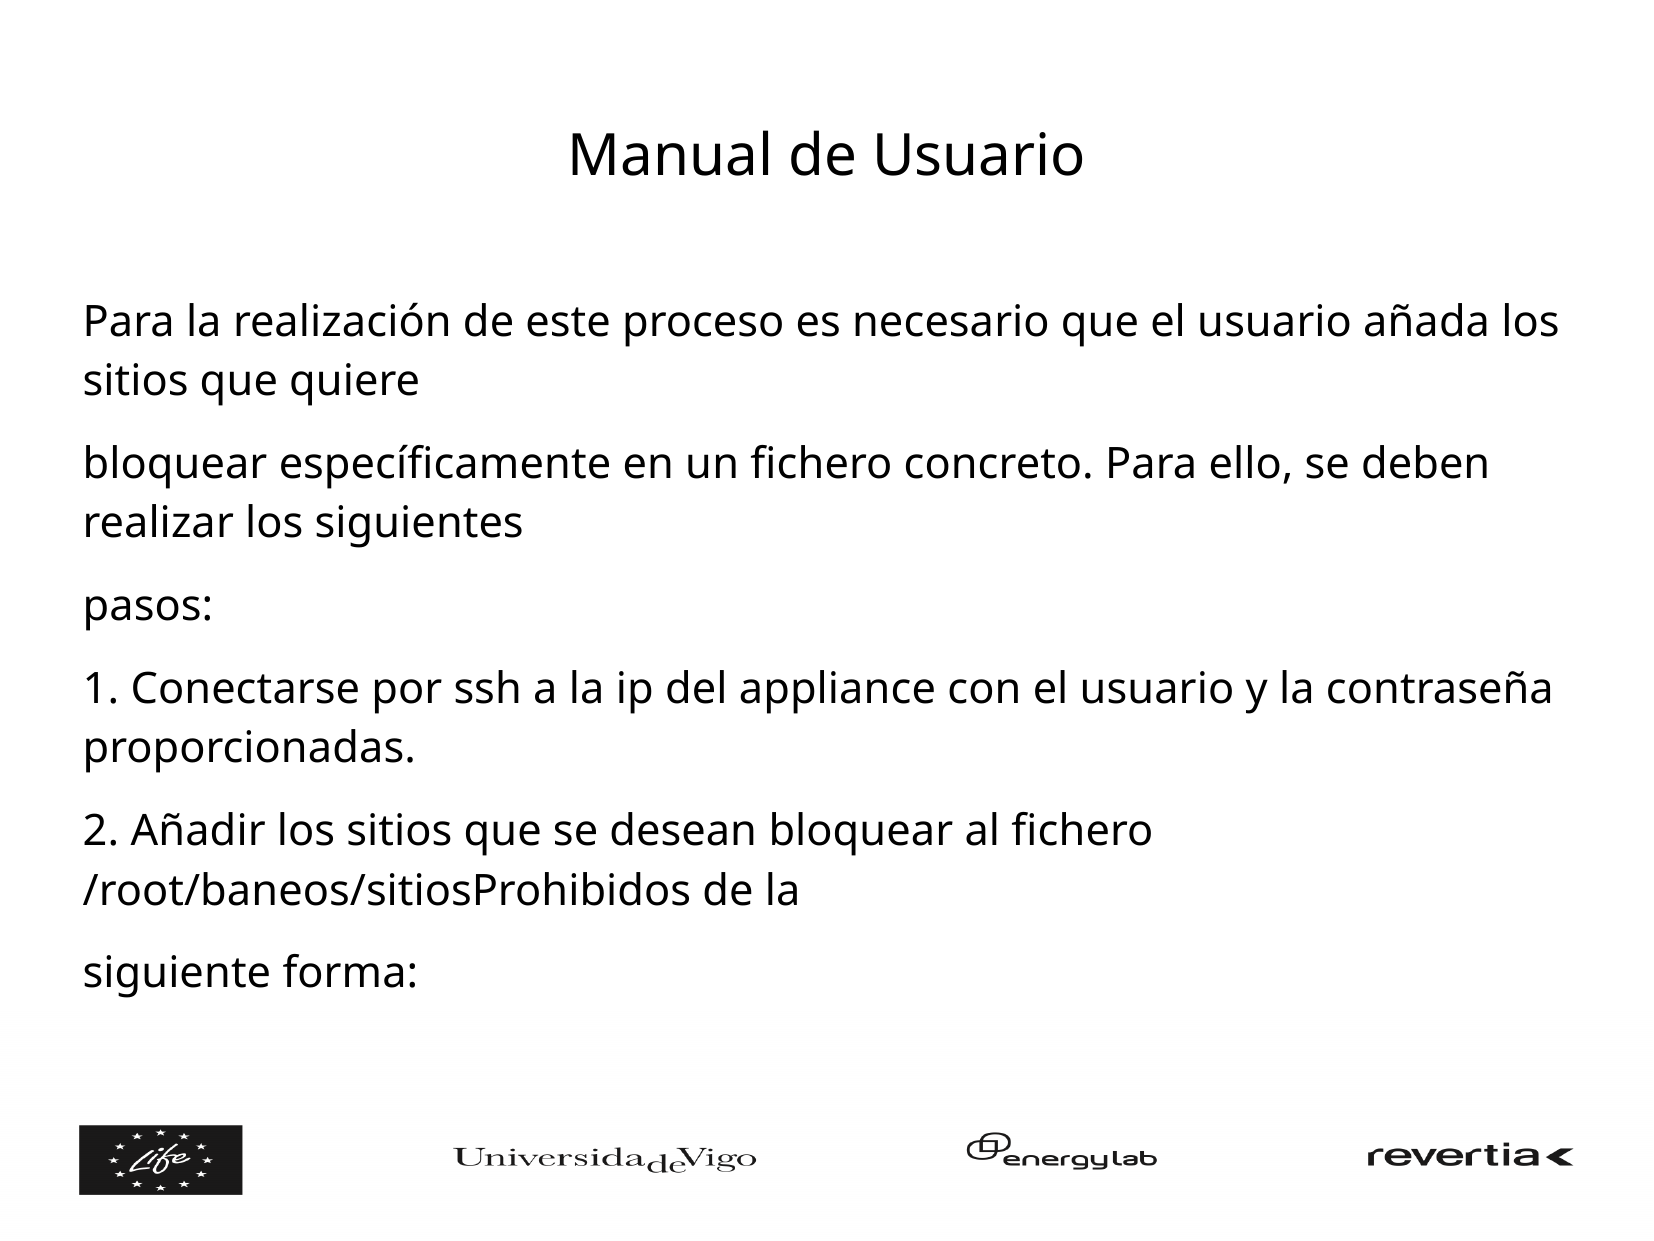

# Manual de Usuario
Para la realización de este proceso es necesario que el usuario añada los sitios que quiere
bloquear específicamente en un fichero concreto. Para ello, se deben realizar los siguientes
pasos:
1. Conectarse por ssh a la ip del appliance con el usuario y la contraseña proporcionadas.
2. Añadir los sitios que se desean bloquear al fichero /root/baneos/sitiosProhibidos de la
siguiente forma: